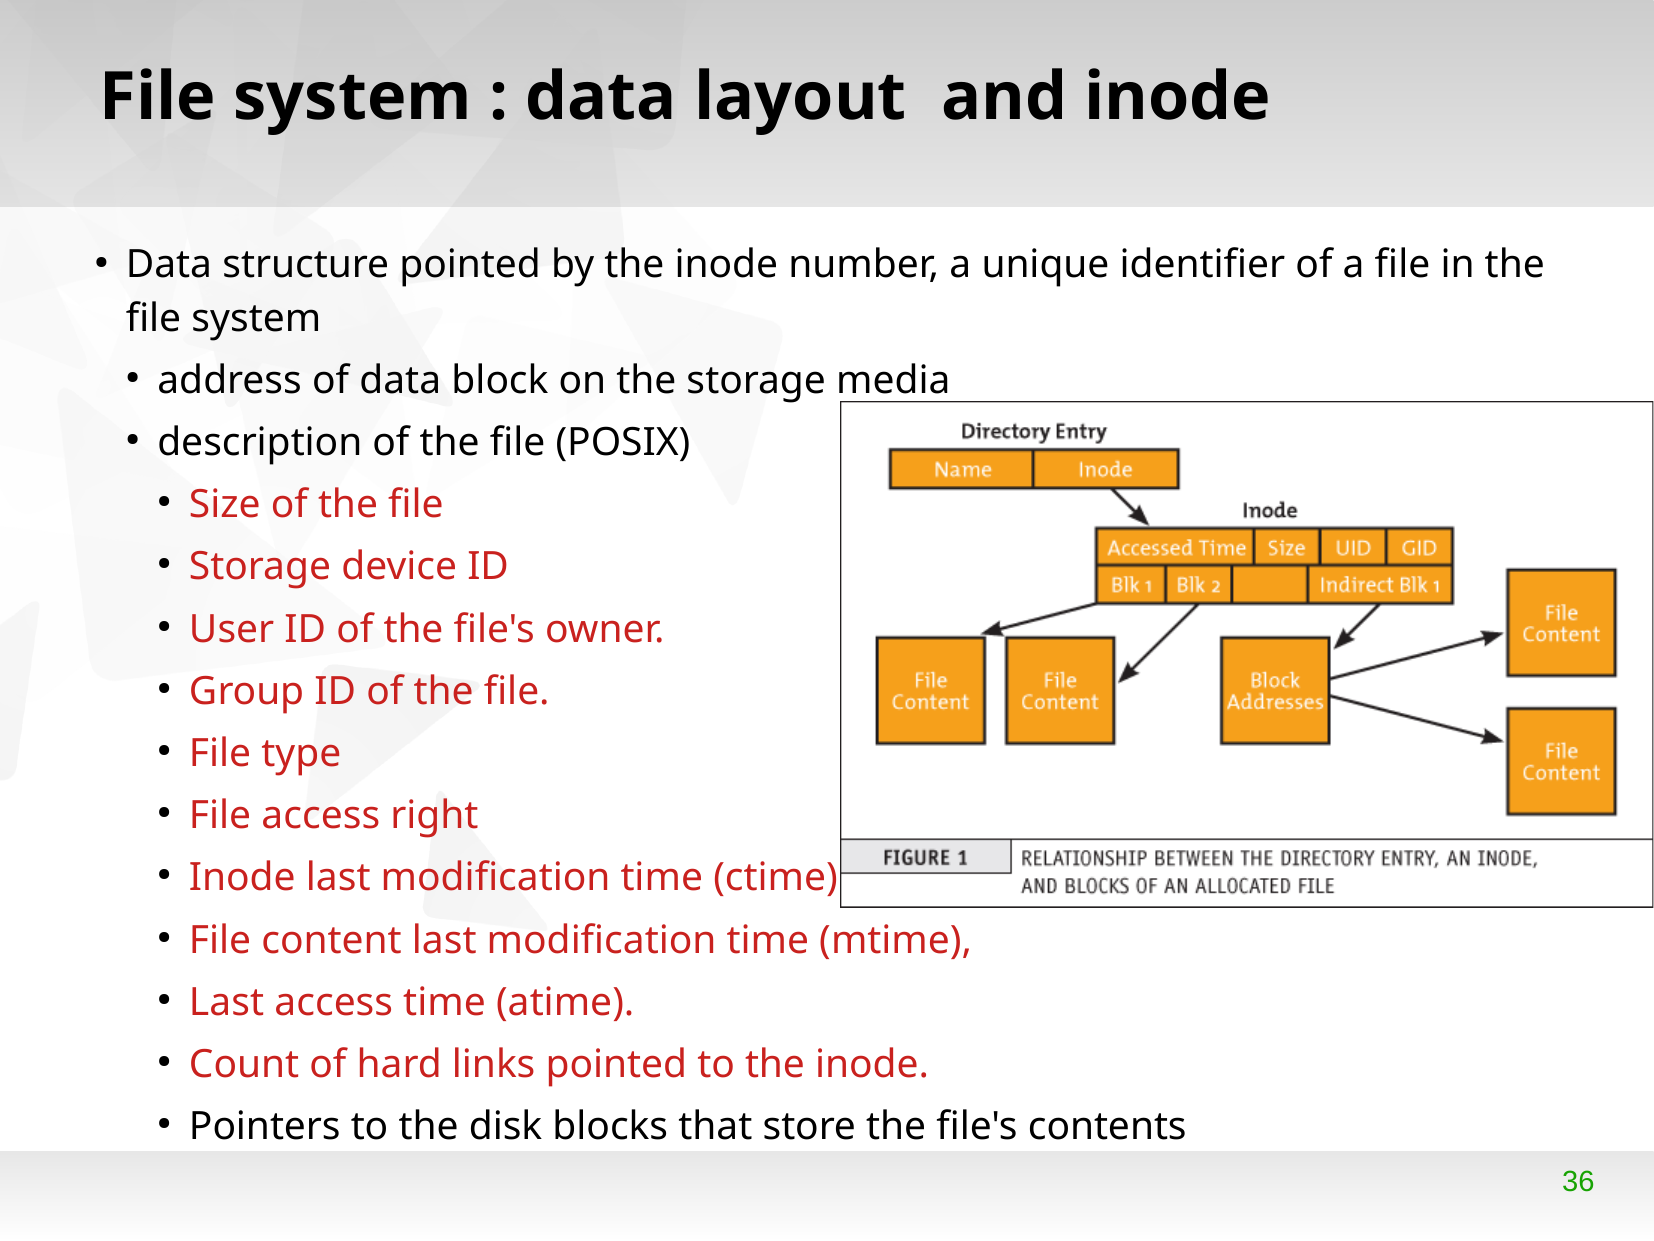

# File system : data layout and inode
Data structure pointed by the inode number, a unique identifier of a file in the file system
address of data block on the storage media
description of the file (POSIX)
Size of the file
Storage device ID
User ID of the file's owner.
Group ID of the file.
File type
File access right
Inode last modification time (ctime)
File content last modification time (mtime),
Last access time (atime).
Count of hard links pointed to the inode.
Pointers to the disk blocks that store the file's contents
36